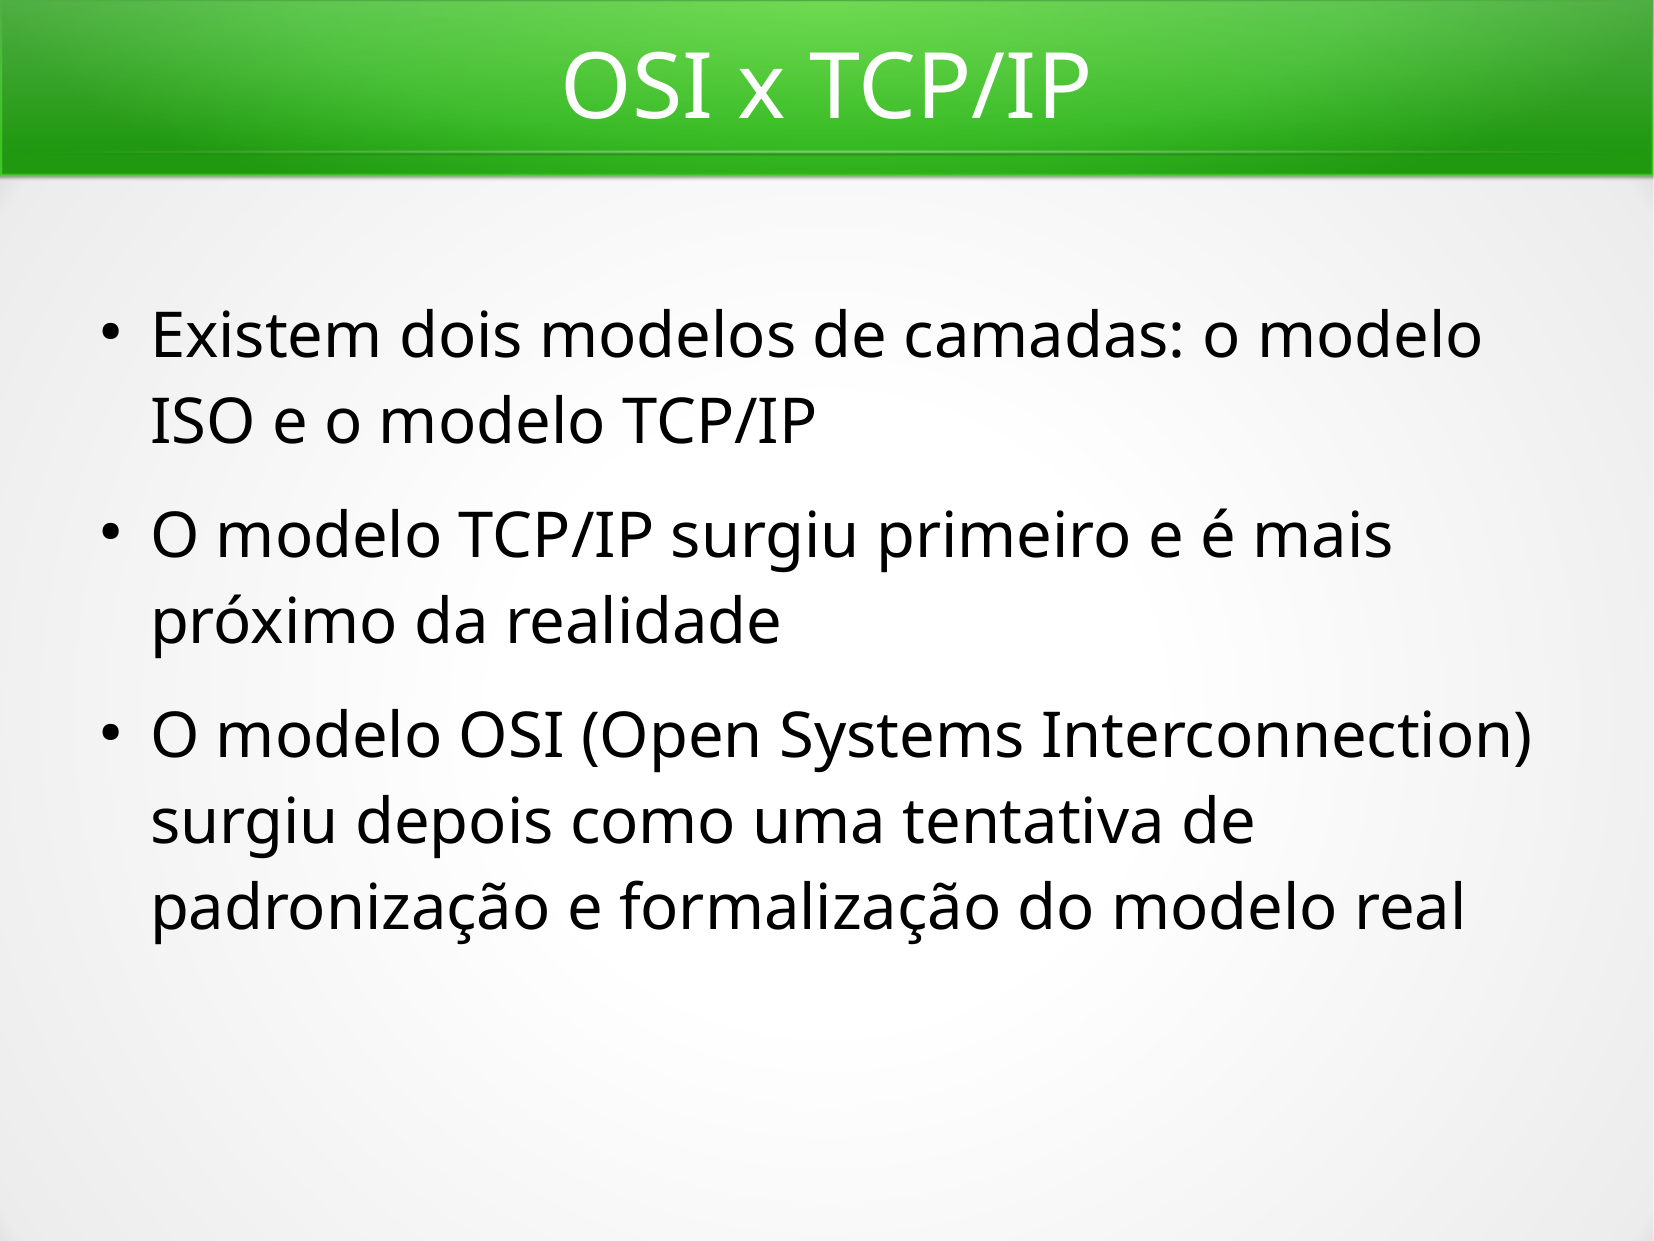

# OSI x TCP/IP
Existem dois modelos de camadas: o modelo ISO e o modelo TCP/IP
O modelo TCP/IP surgiu primeiro e é mais próximo da realidade
O modelo OSI (Open Systems Interconnection) surgiu depois como uma tentativa de padronização e formalização do modelo real